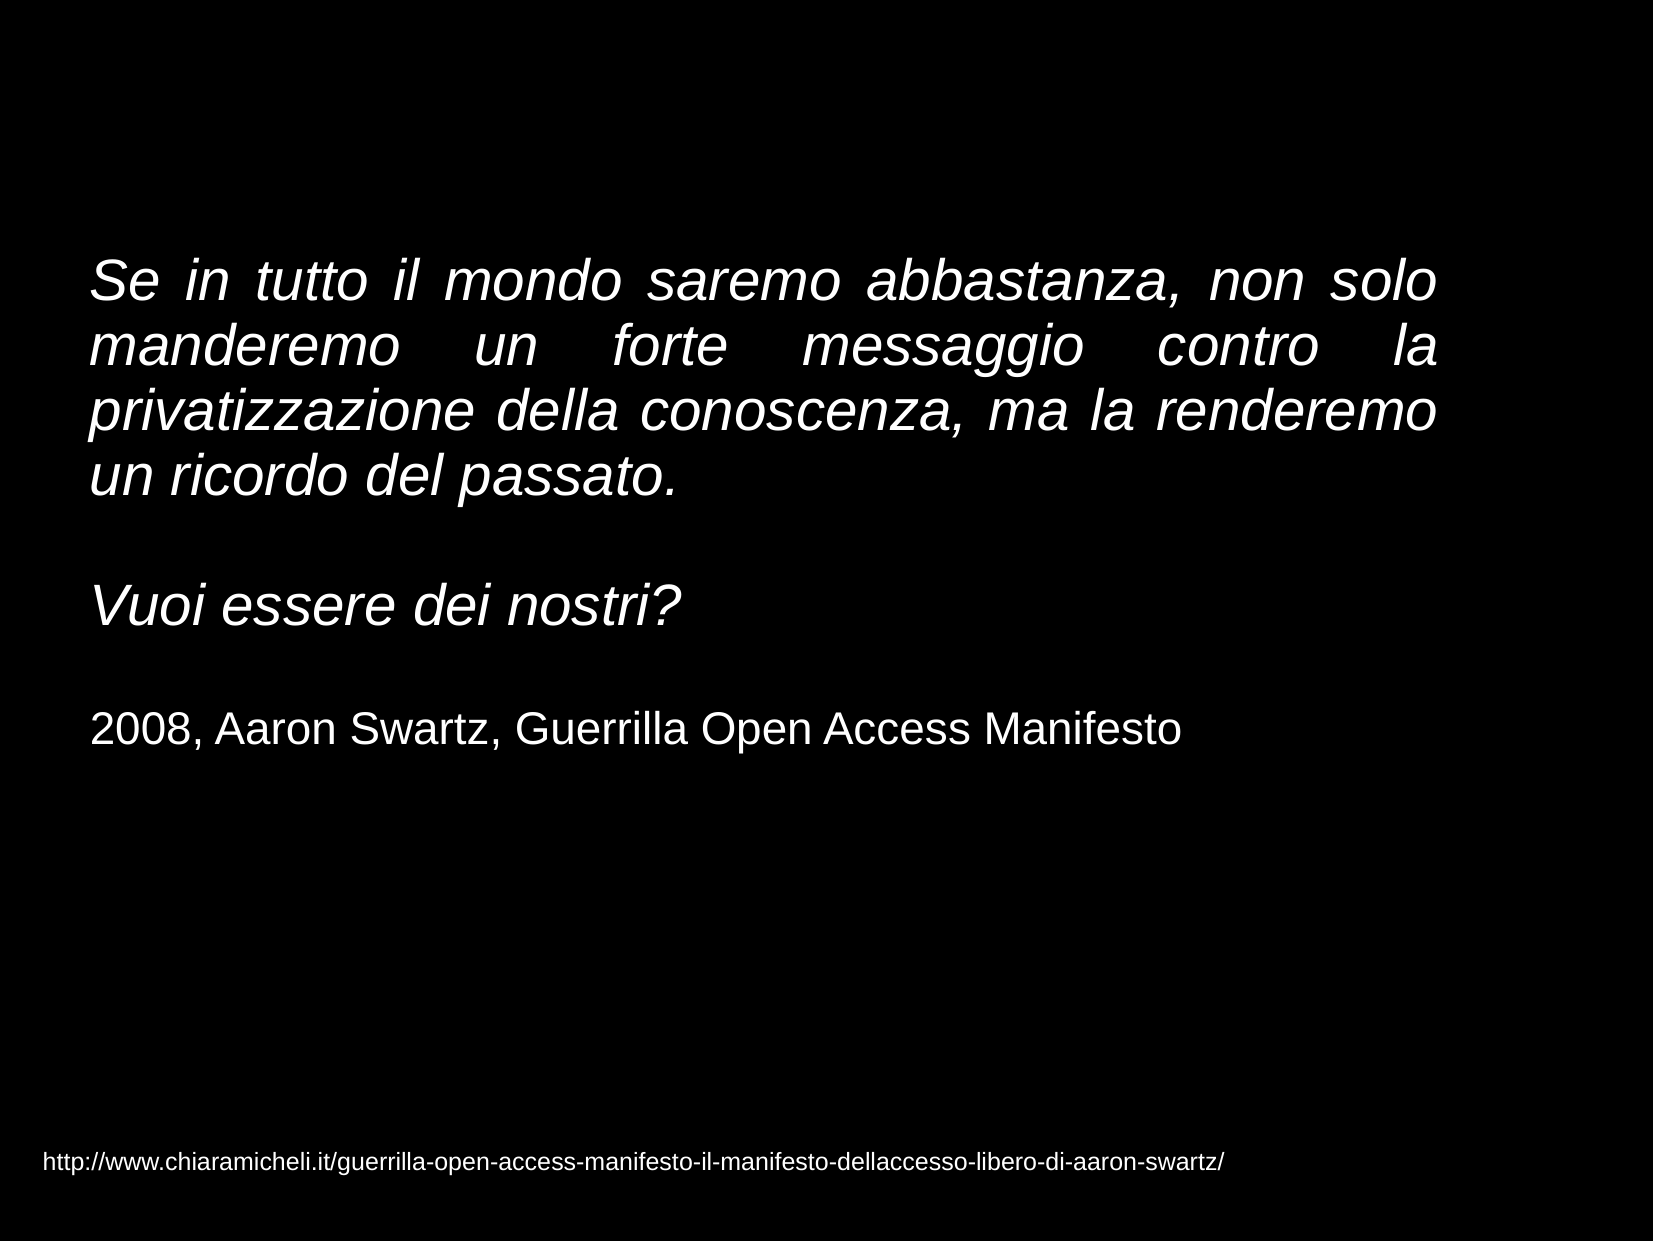

Se in tutto il mondo saremo abbastanza, non solo manderemo un forte messaggio contro la privatizzazione della conoscenza, ma la renderemo un ricordo del passato.
Vuoi essere dei nostri?
2008, Aaron Swartz, Guerrilla Open Access Manifesto
http://www.chiaramicheli.it/guerrilla-open-access-manifesto-il-manifesto-dellaccesso-libero-di-aaron-swartz/